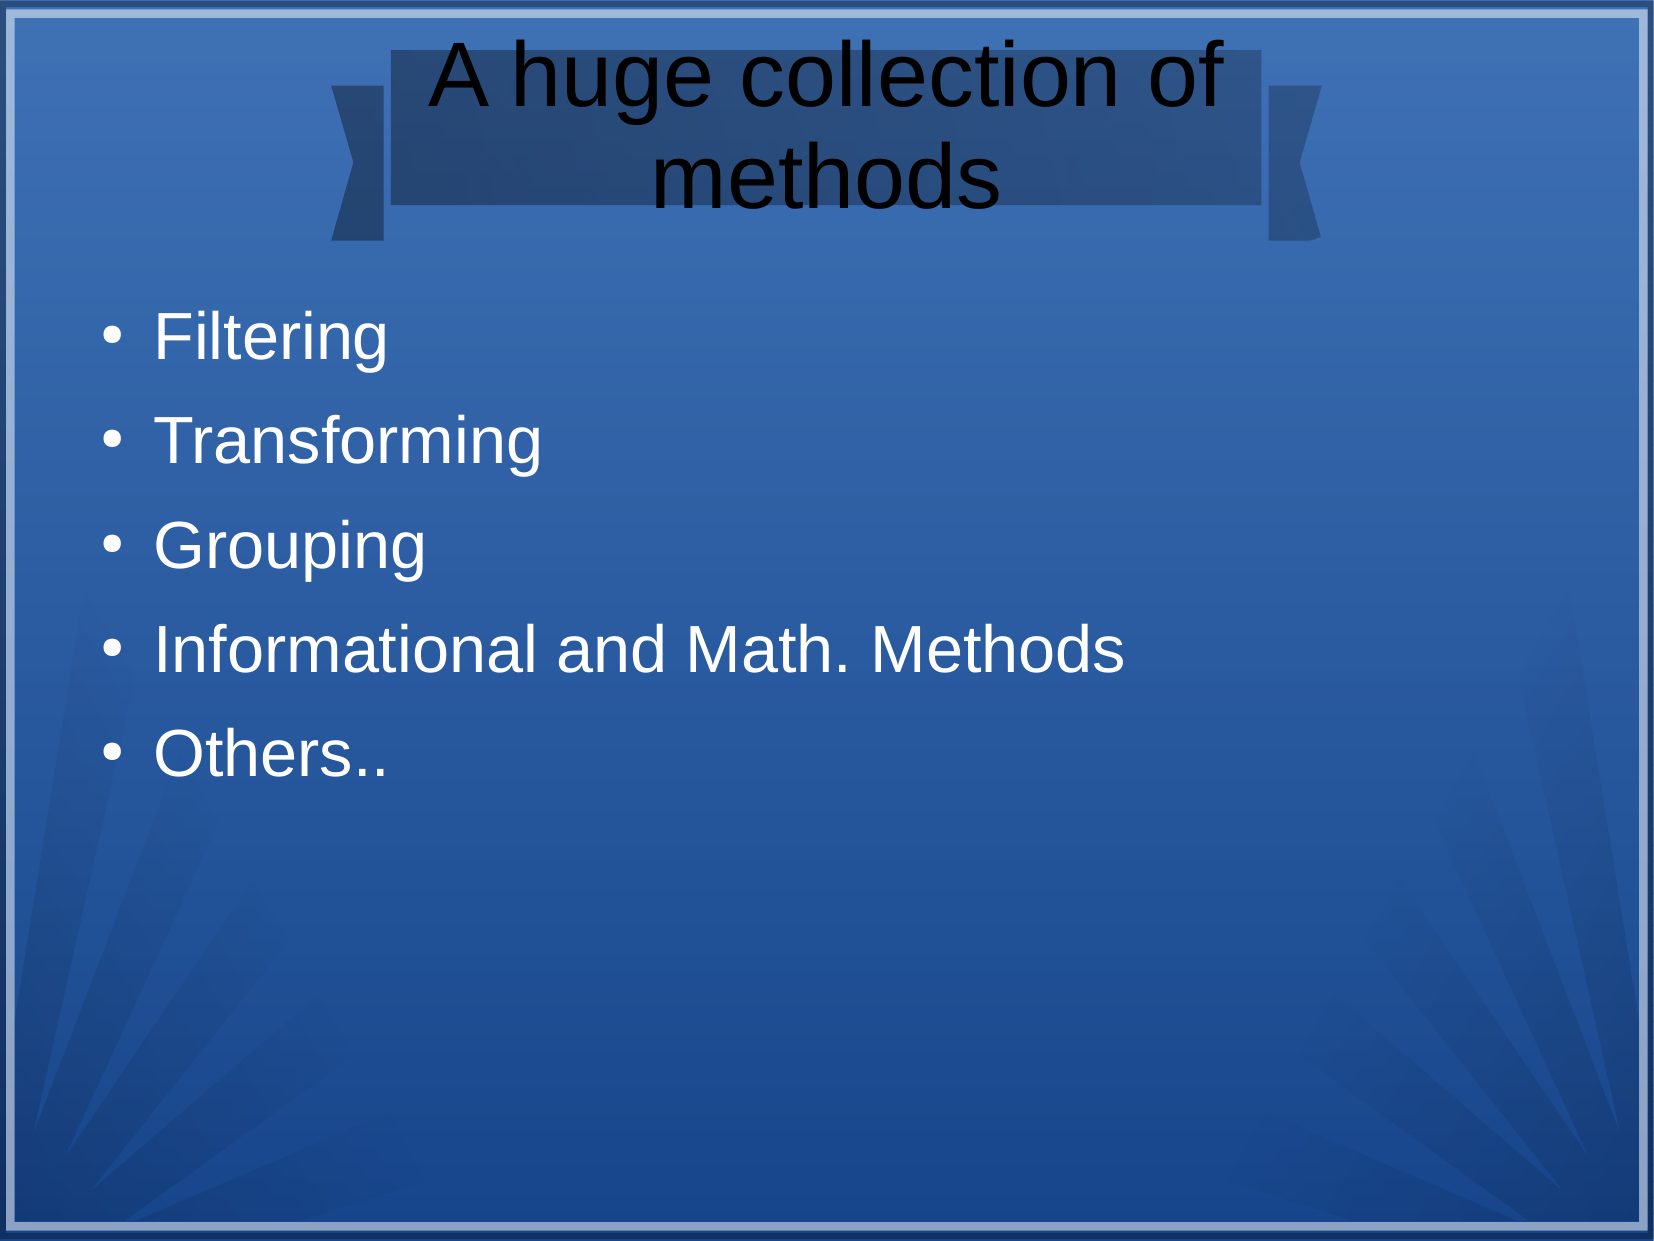

# A huge collection of methods
Filtering
Transforming
Grouping
Informational and Math. Methods
Others..